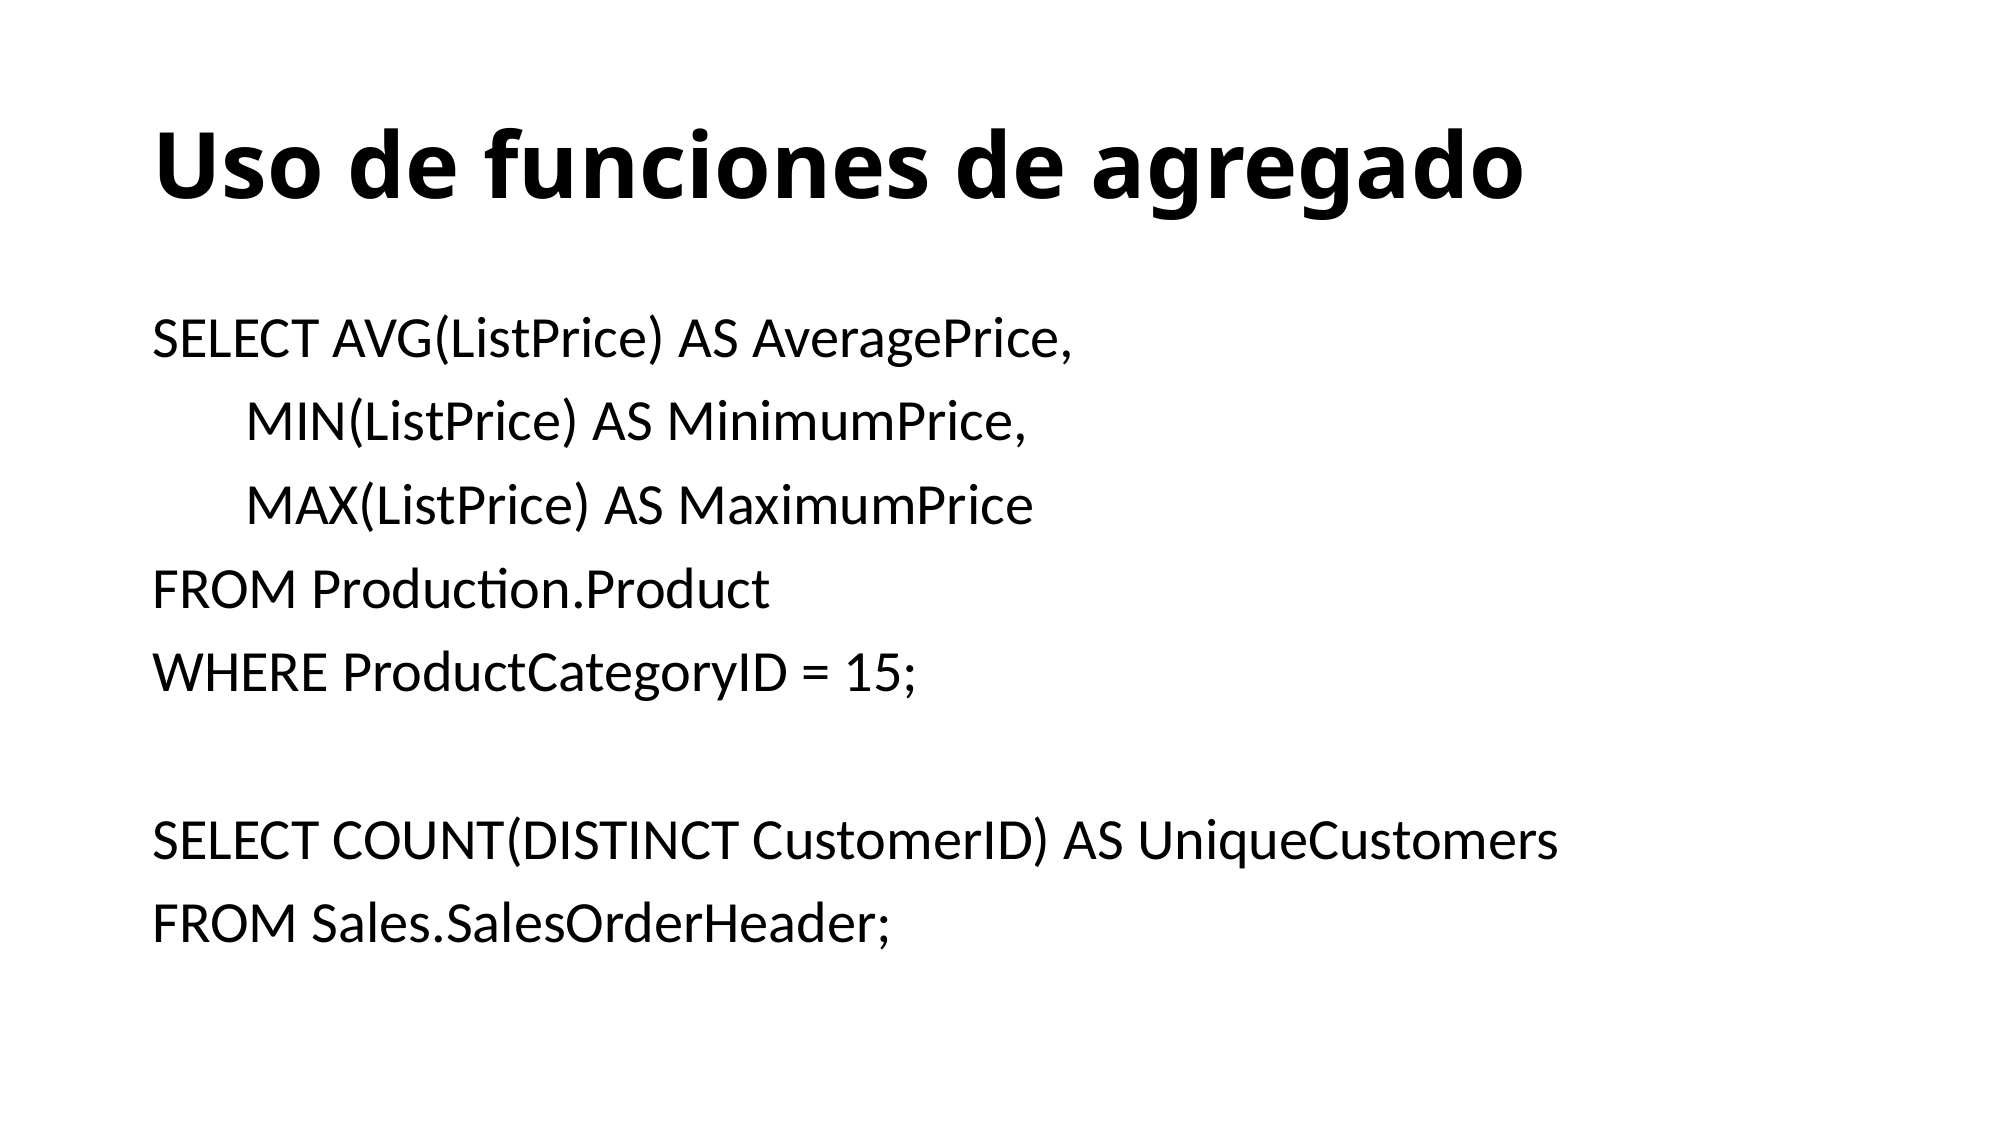

# Uso de funciones de agregado
SELECT AVG(ListPrice) AS AveragePrice,
 MIN(ListPrice) AS MinimumPrice,
 MAX(ListPrice) AS MaximumPrice
FROM Production.Product
WHERE ProductCategoryID = 15;
SELECT COUNT(DISTINCT CustomerID) AS UniqueCustomers
FROM Sales.SalesOrderHeader;